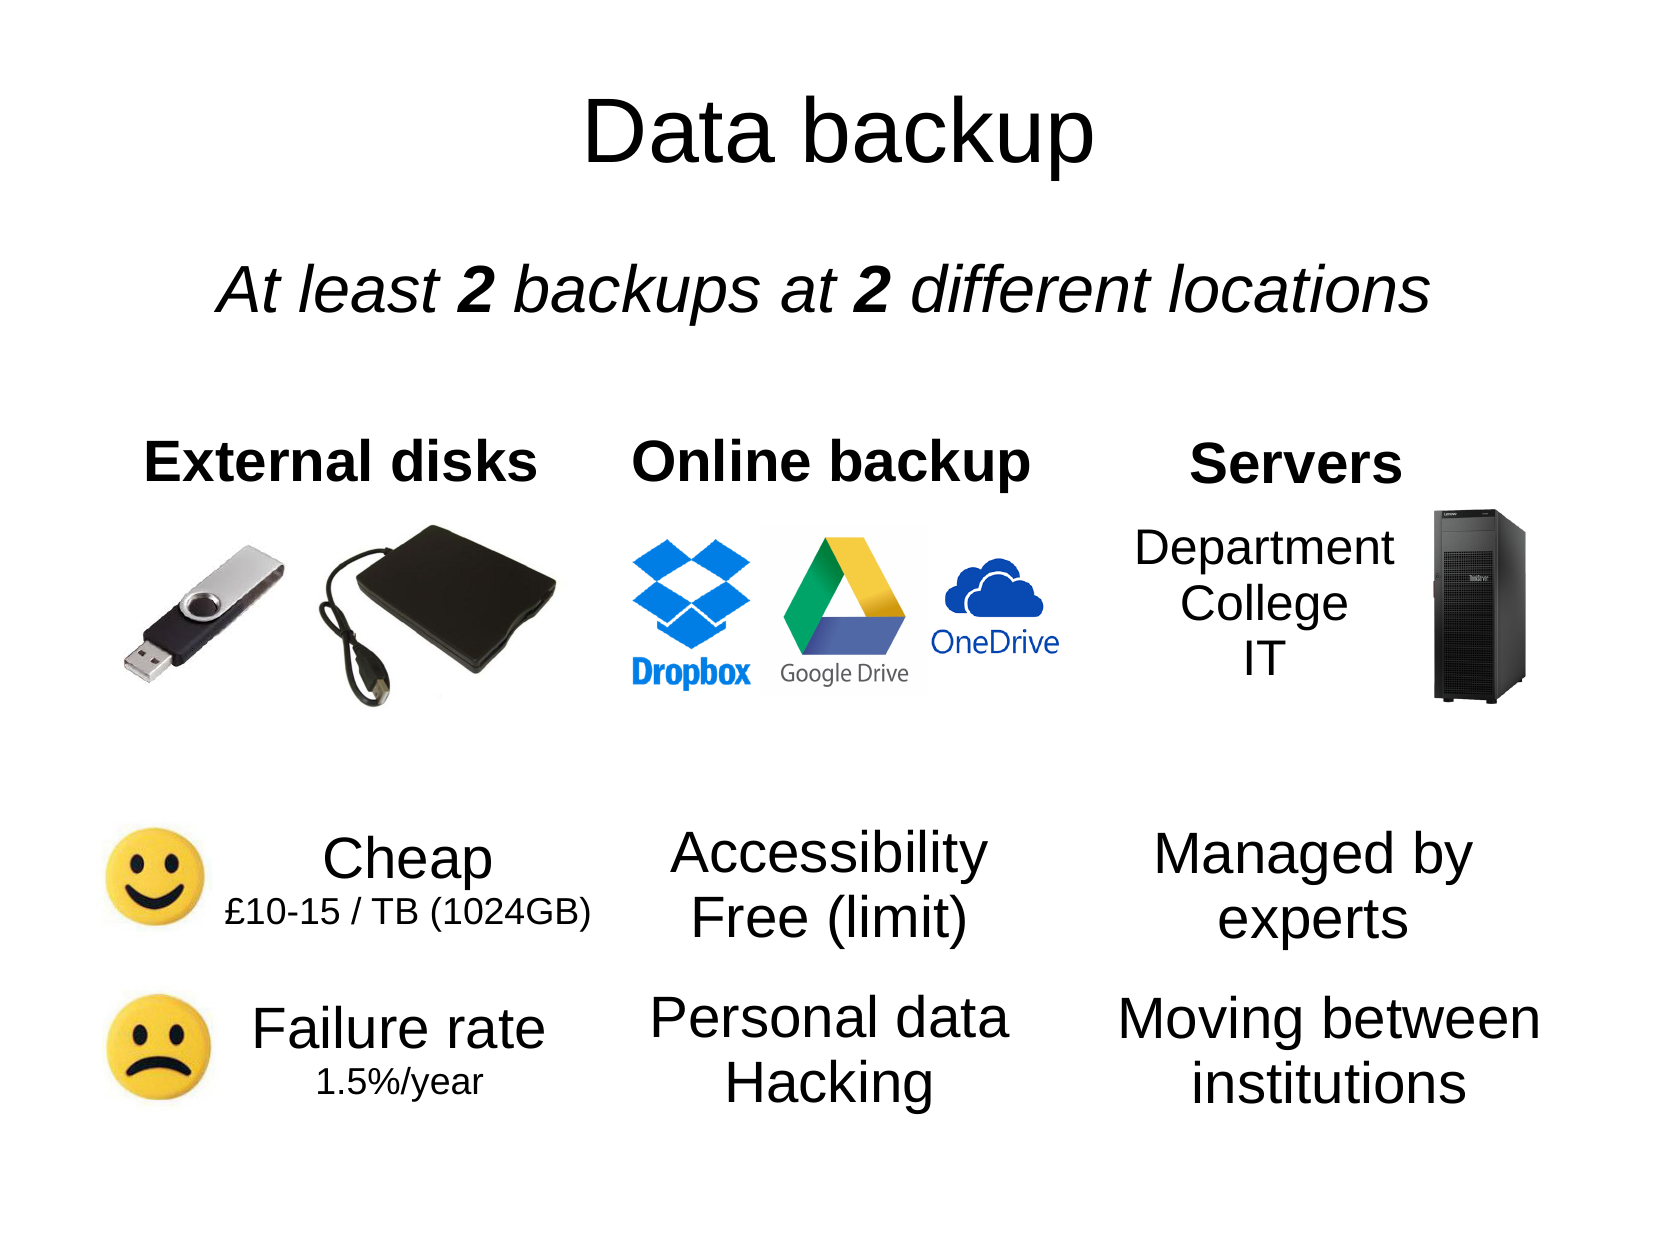

# Data backup
At least 2 backups at 2 different locations
External disks
Online backup
Servers
Department
College
IT
Cheap
£10-15 / TB (1024GB)
Managed by experts
Accessibility
Free (limit)
Failure rate
1.5%/year
Moving between institutions
Personal data
Hacking